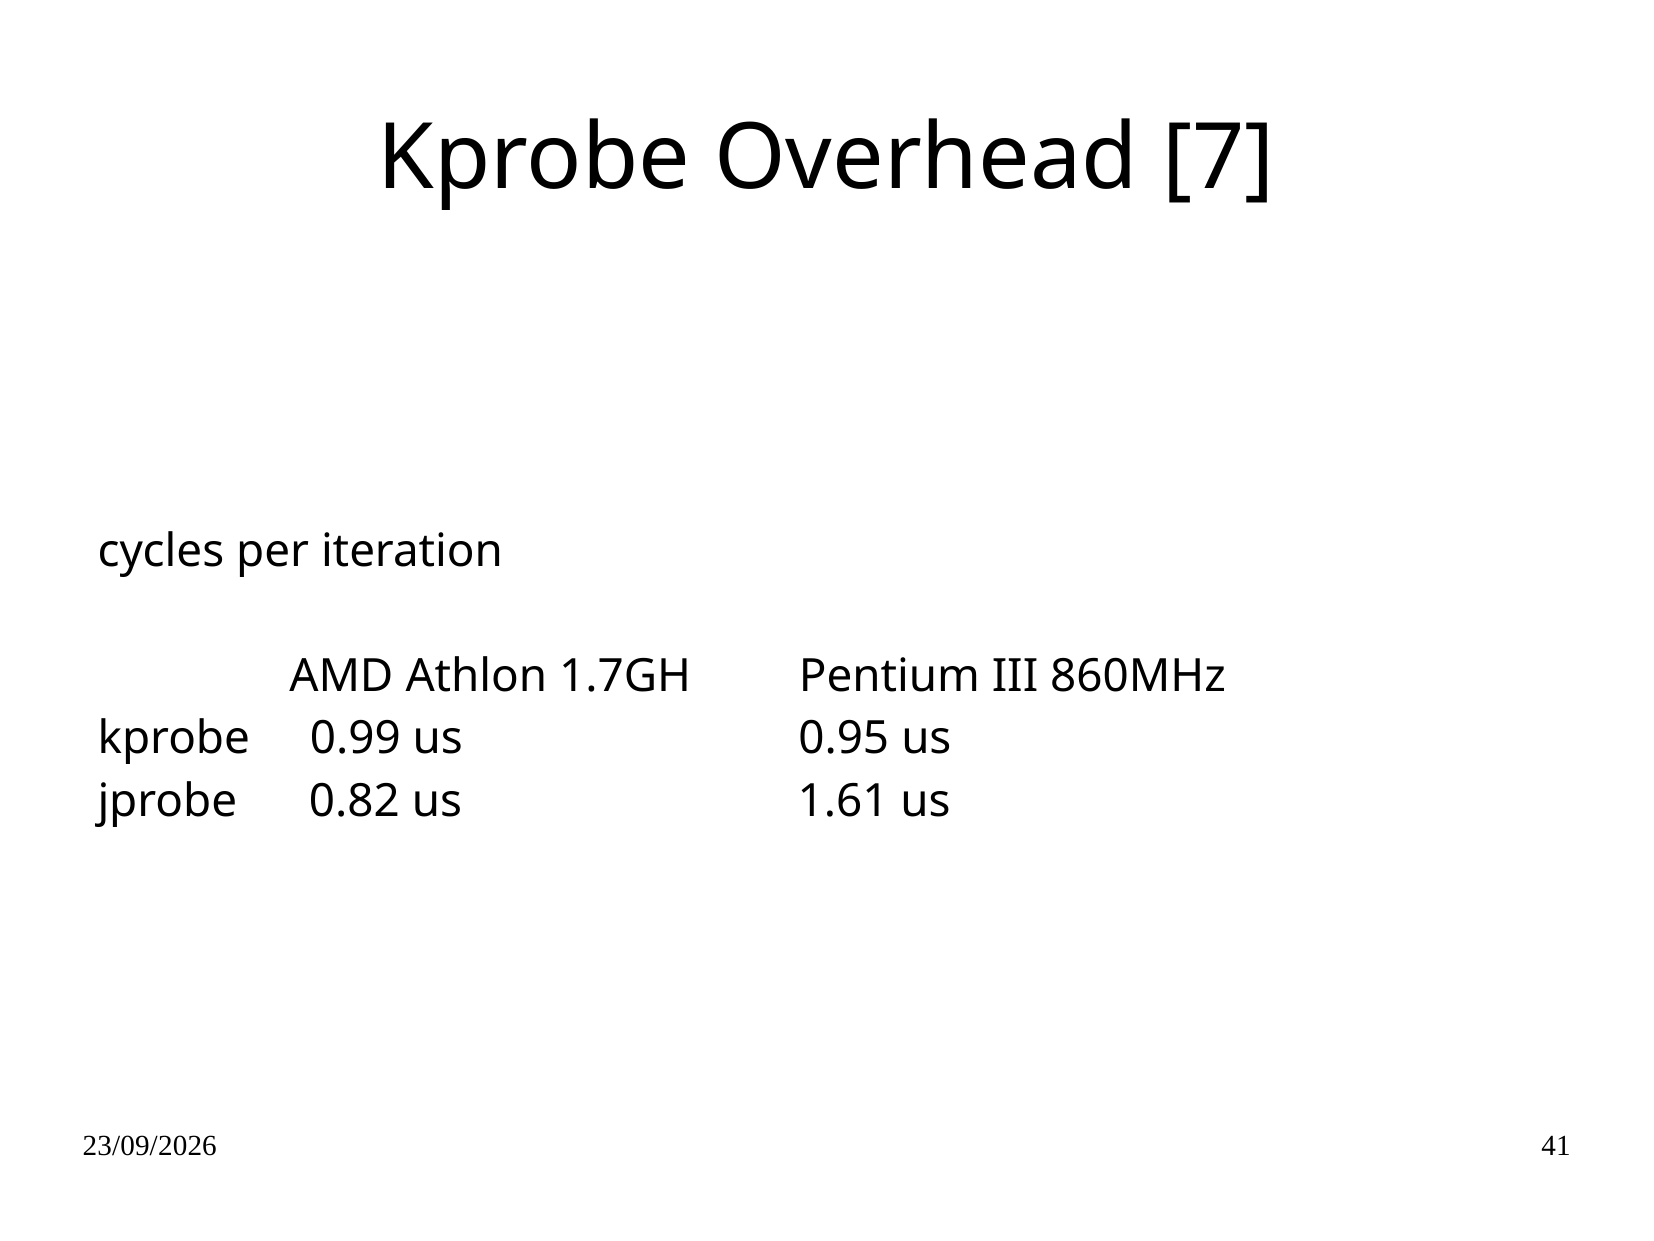

# Kprobe Overhead [7]
cycles per iteration
 AMD Athlon 1.7GH Pentium III 860MHz
kprobe 0.99 us 0.95 us
jprobe 0.82 us 1.61 us
41